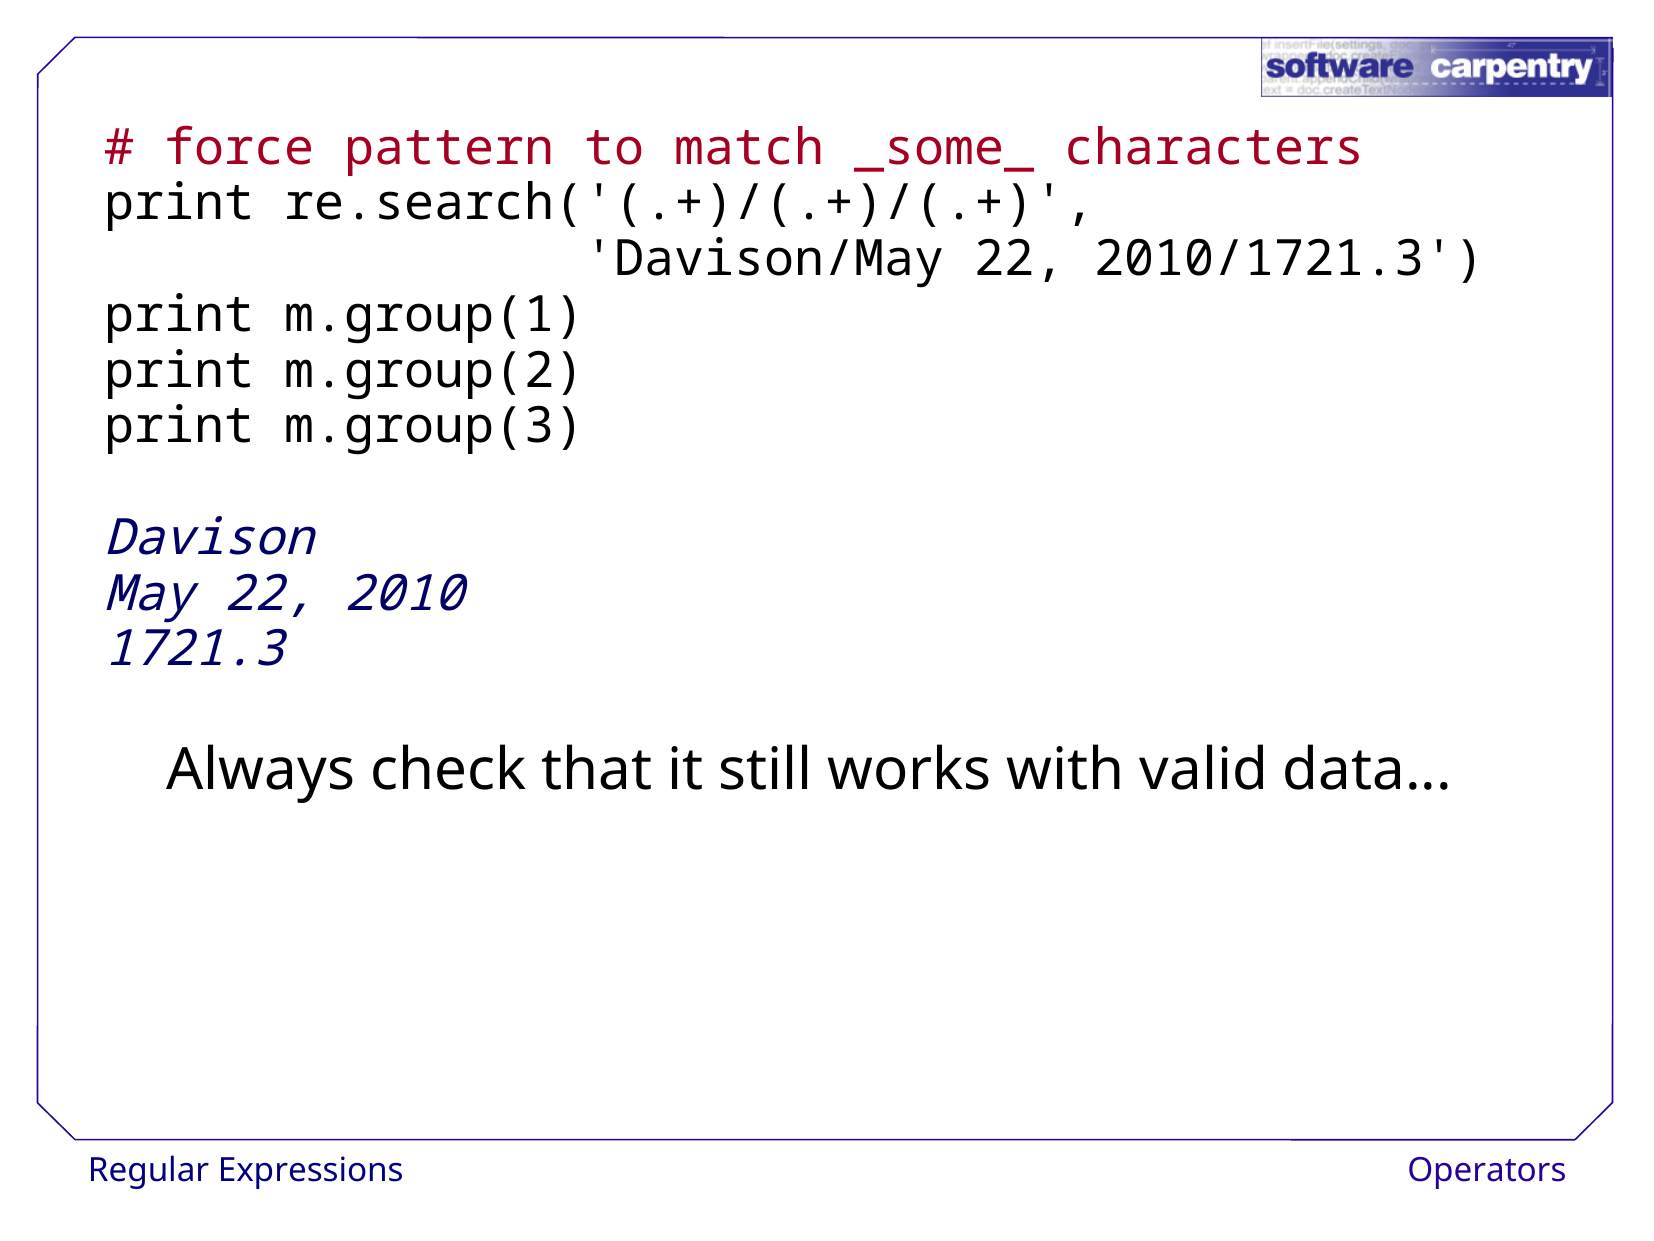

# force pattern to match _some_ characters
print re.search('(.+)/(.+)/(.+)',
 'Davison/May 22, 2010/1721.3')
print m.group(1)
print m.group(2)
print m.group(3)
Davison
May 22, 2010
1721.3
Always check that it still works with valid data...